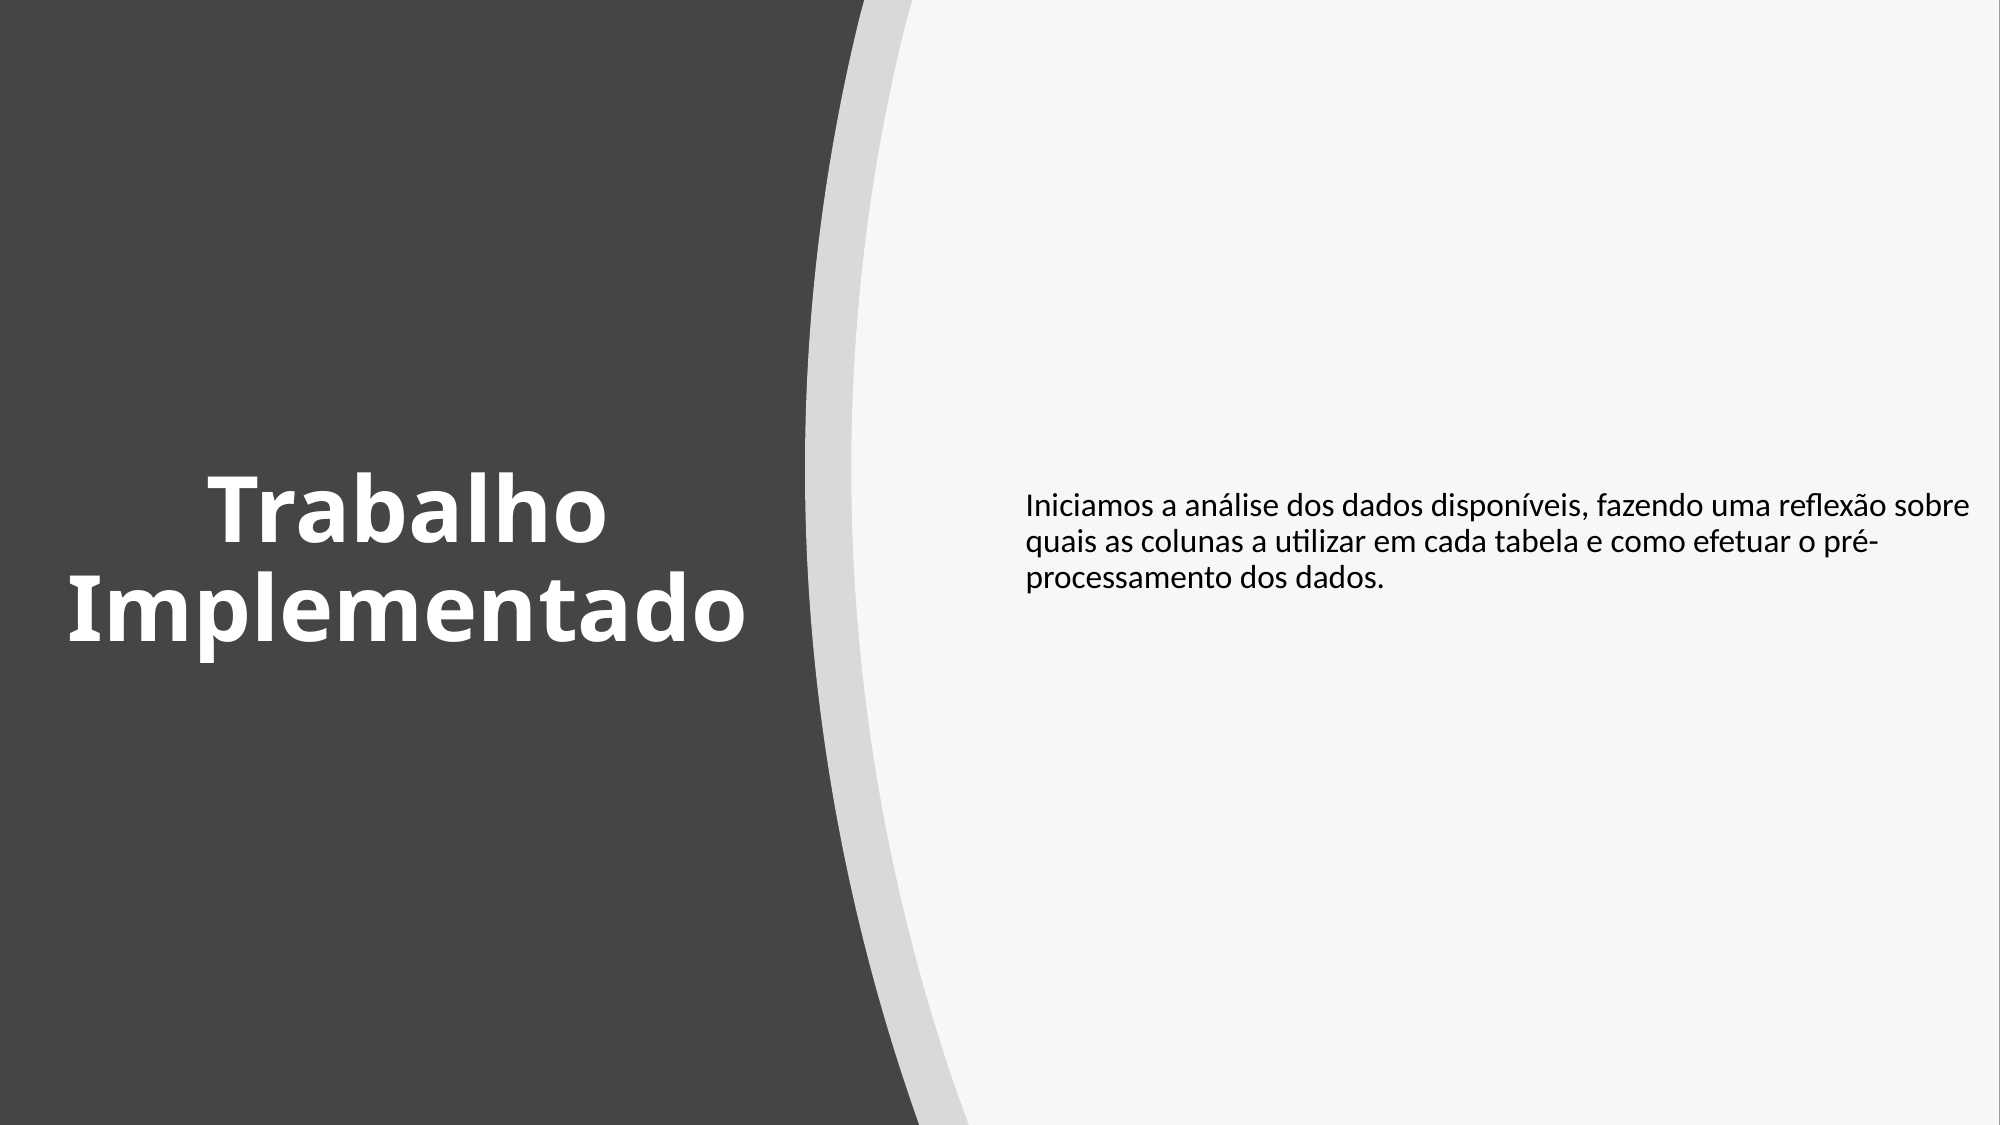

# Trabalho Implementado
Iniciamos a análise dos dados disponíveis, fazendo uma reflexão sobre quais as colunas a utilizar em cada tabela e como efetuar o pré-processamento dos dados.